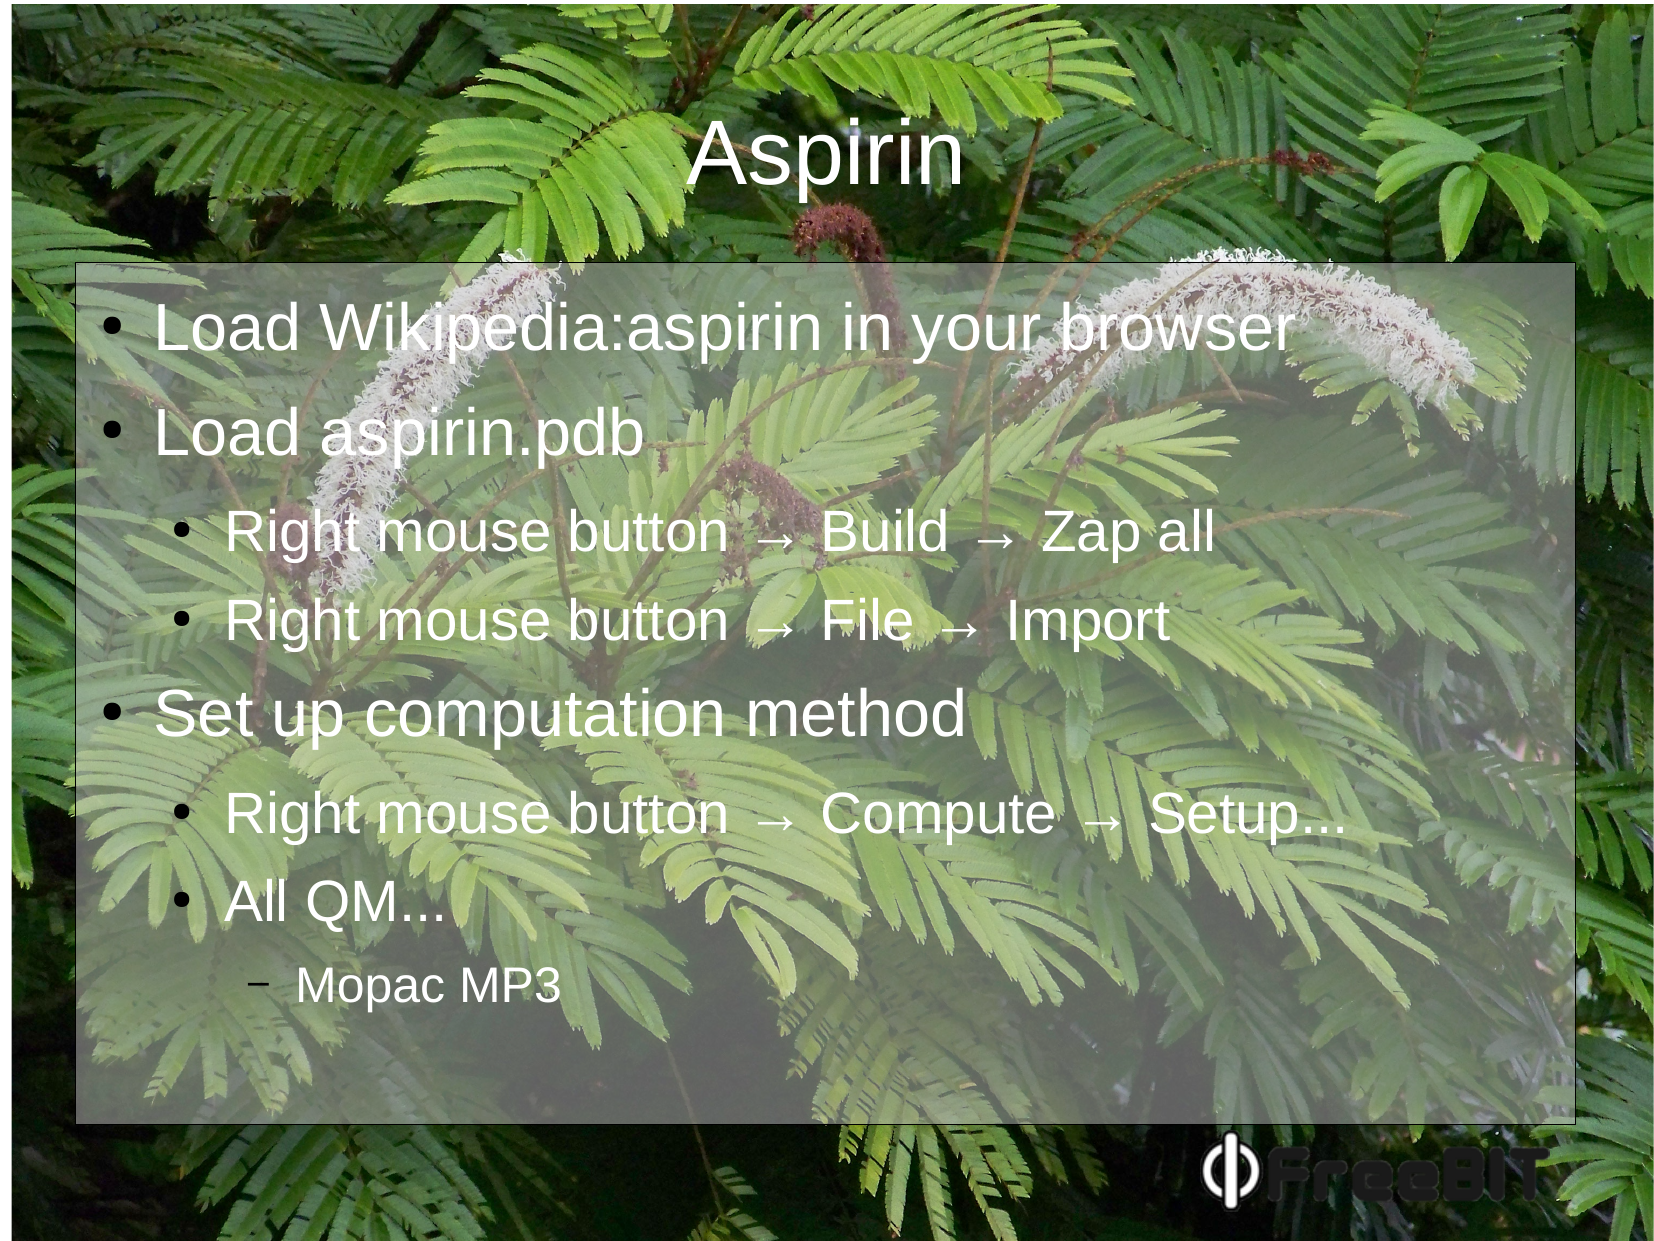

# Aspirin
Load Wikipedia:aspirin in your browser
Load aspirin.pdb
Right mouse button → Build → Zap all
Right mouse button → File → Import
Set up computation method
Right mouse button → Compute → Setup...
All QM...
Mopac MP3